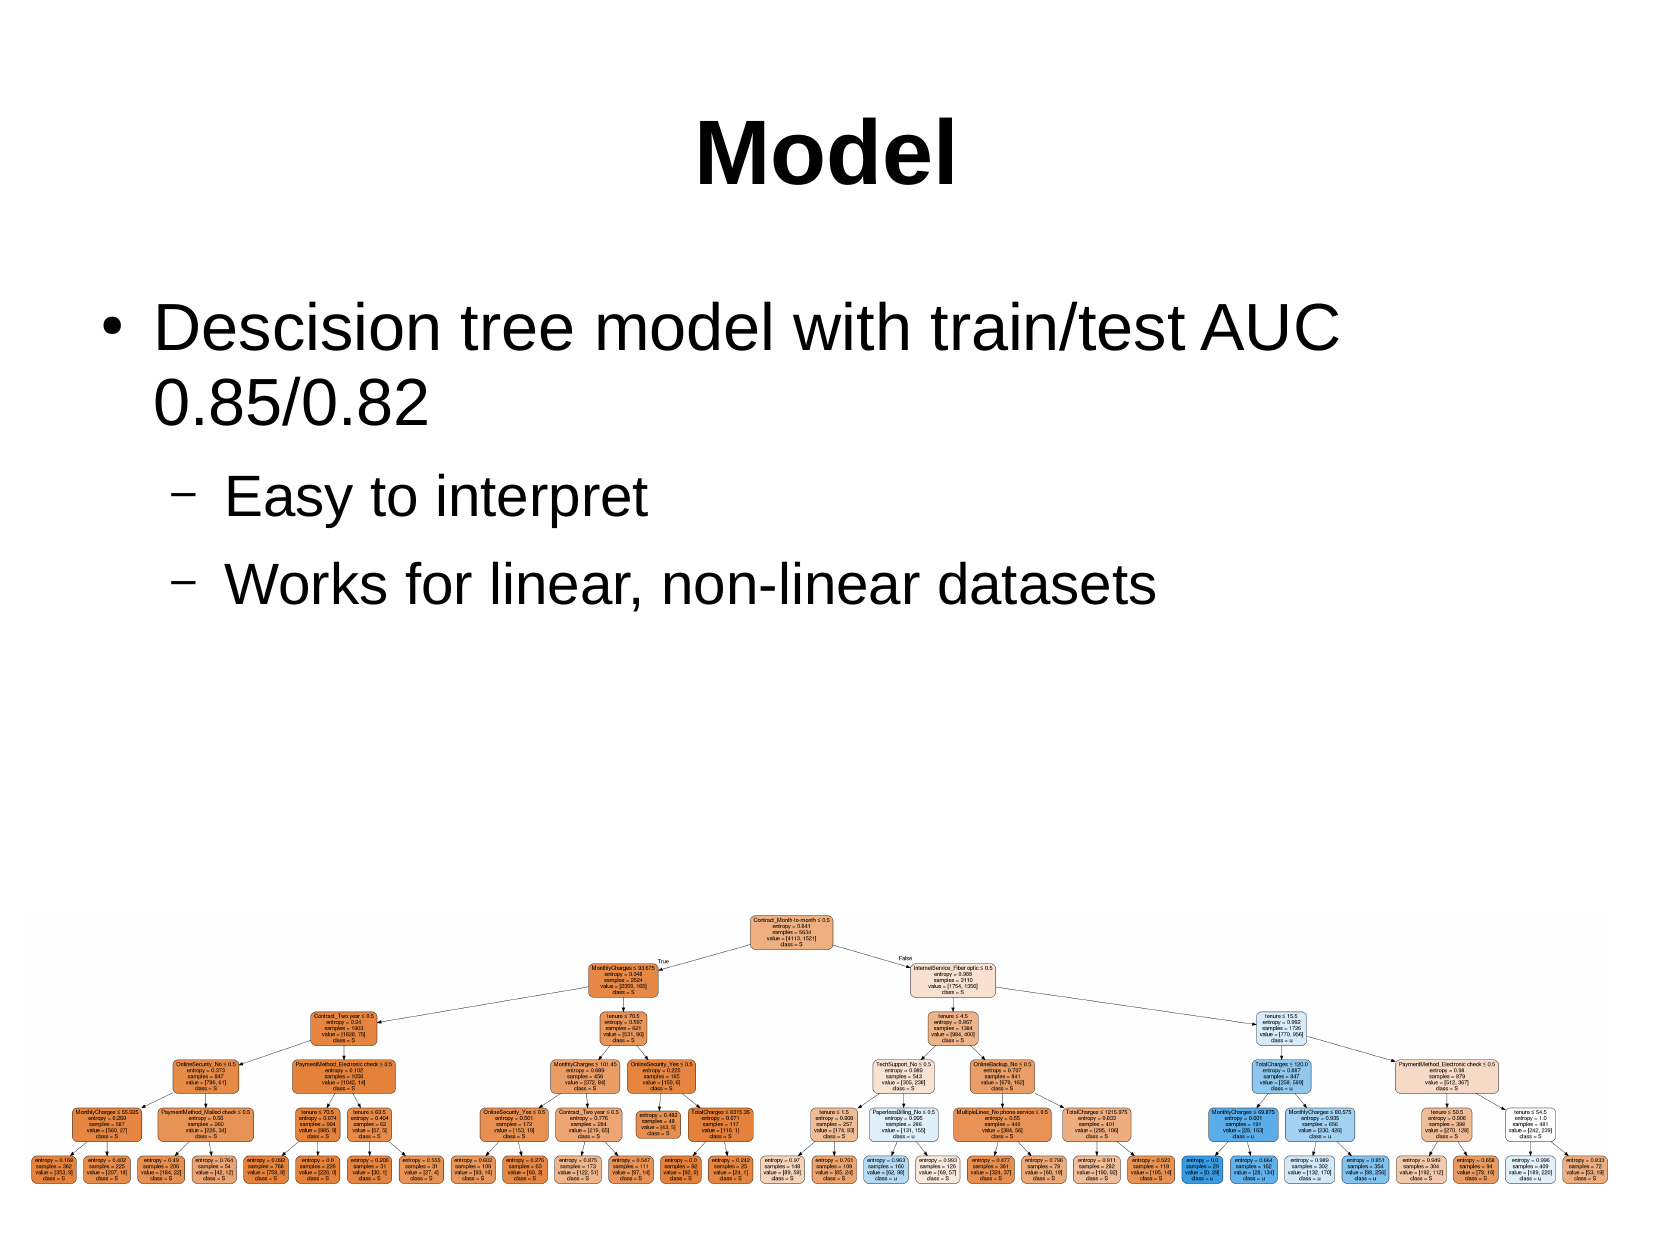

# Model
Descision tree model with train/test AUC 0.85/0.82
Easy to interpret
Works for linear, non-linear datasets